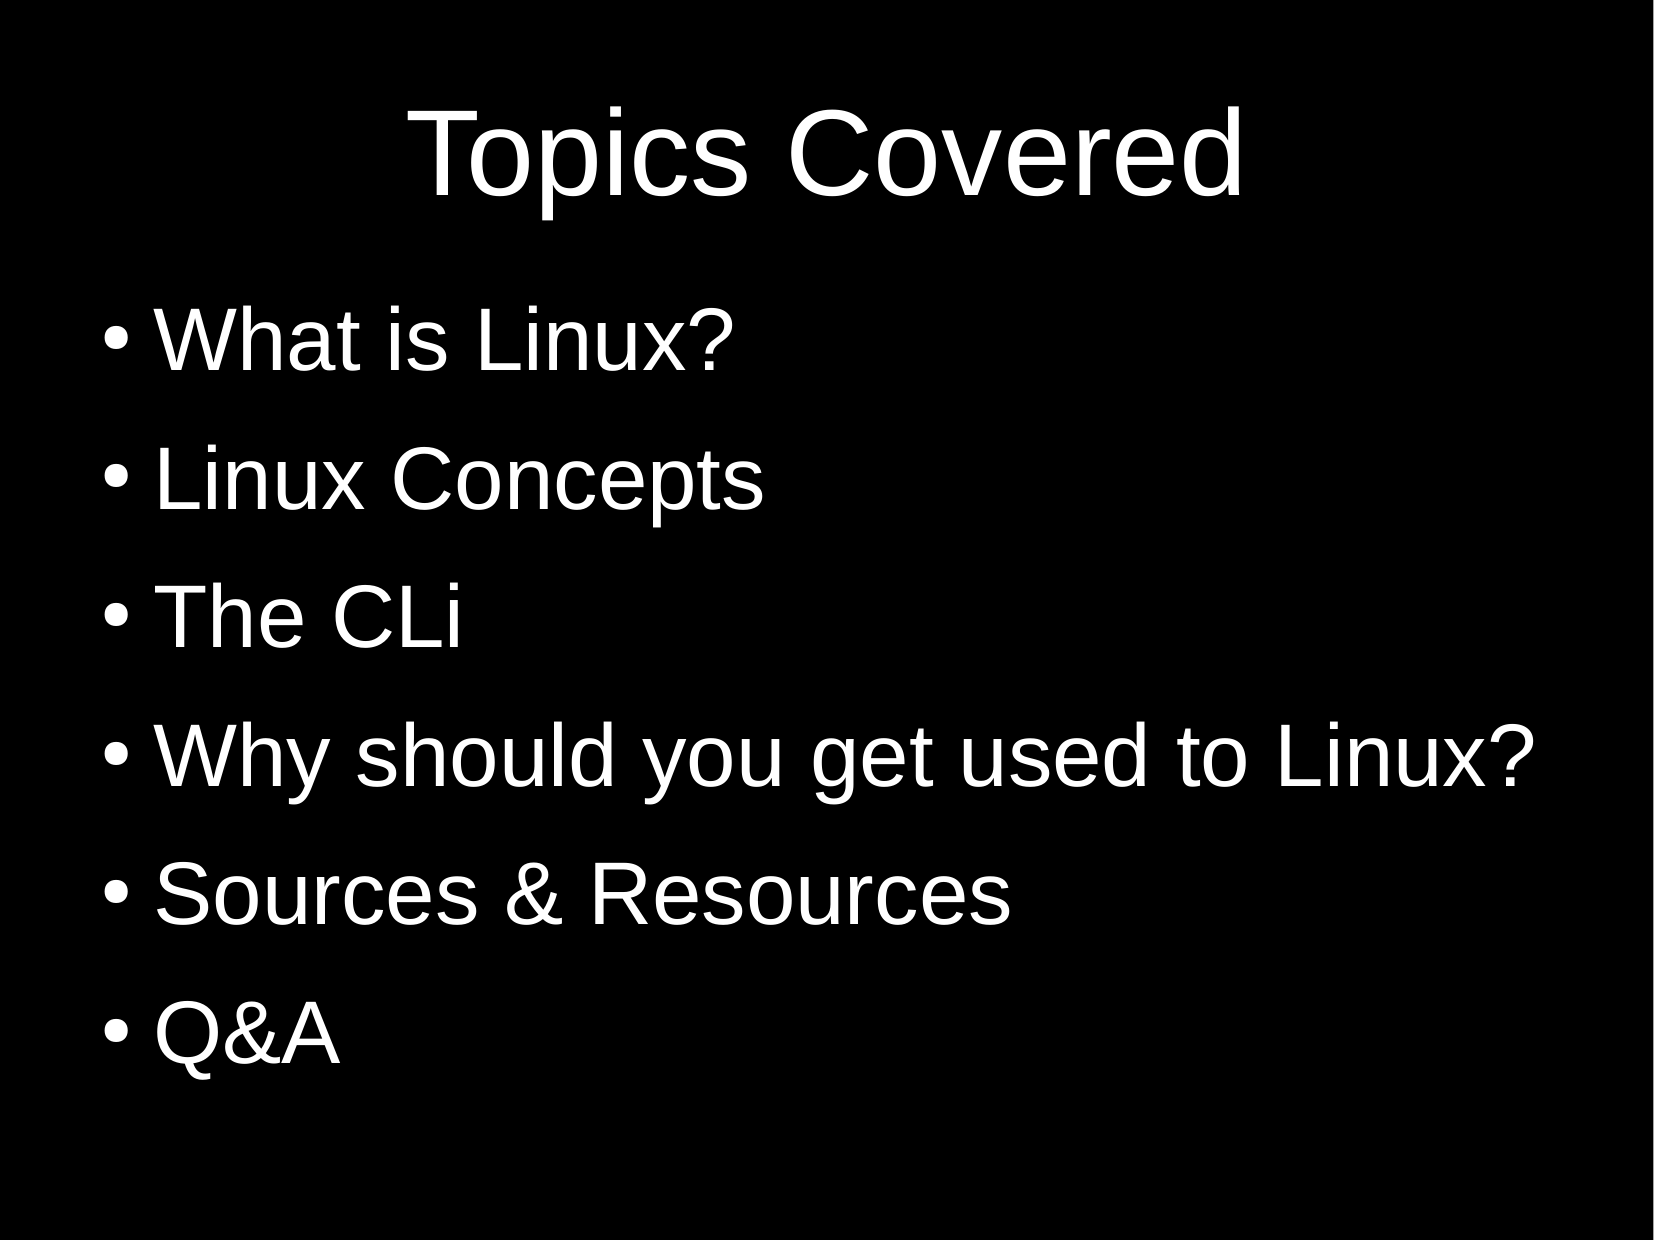

# Topics Covered
What is Linux?
Linux Concepts
The CLi
Why should you get used to Linux?
Sources & Resources
Q&A